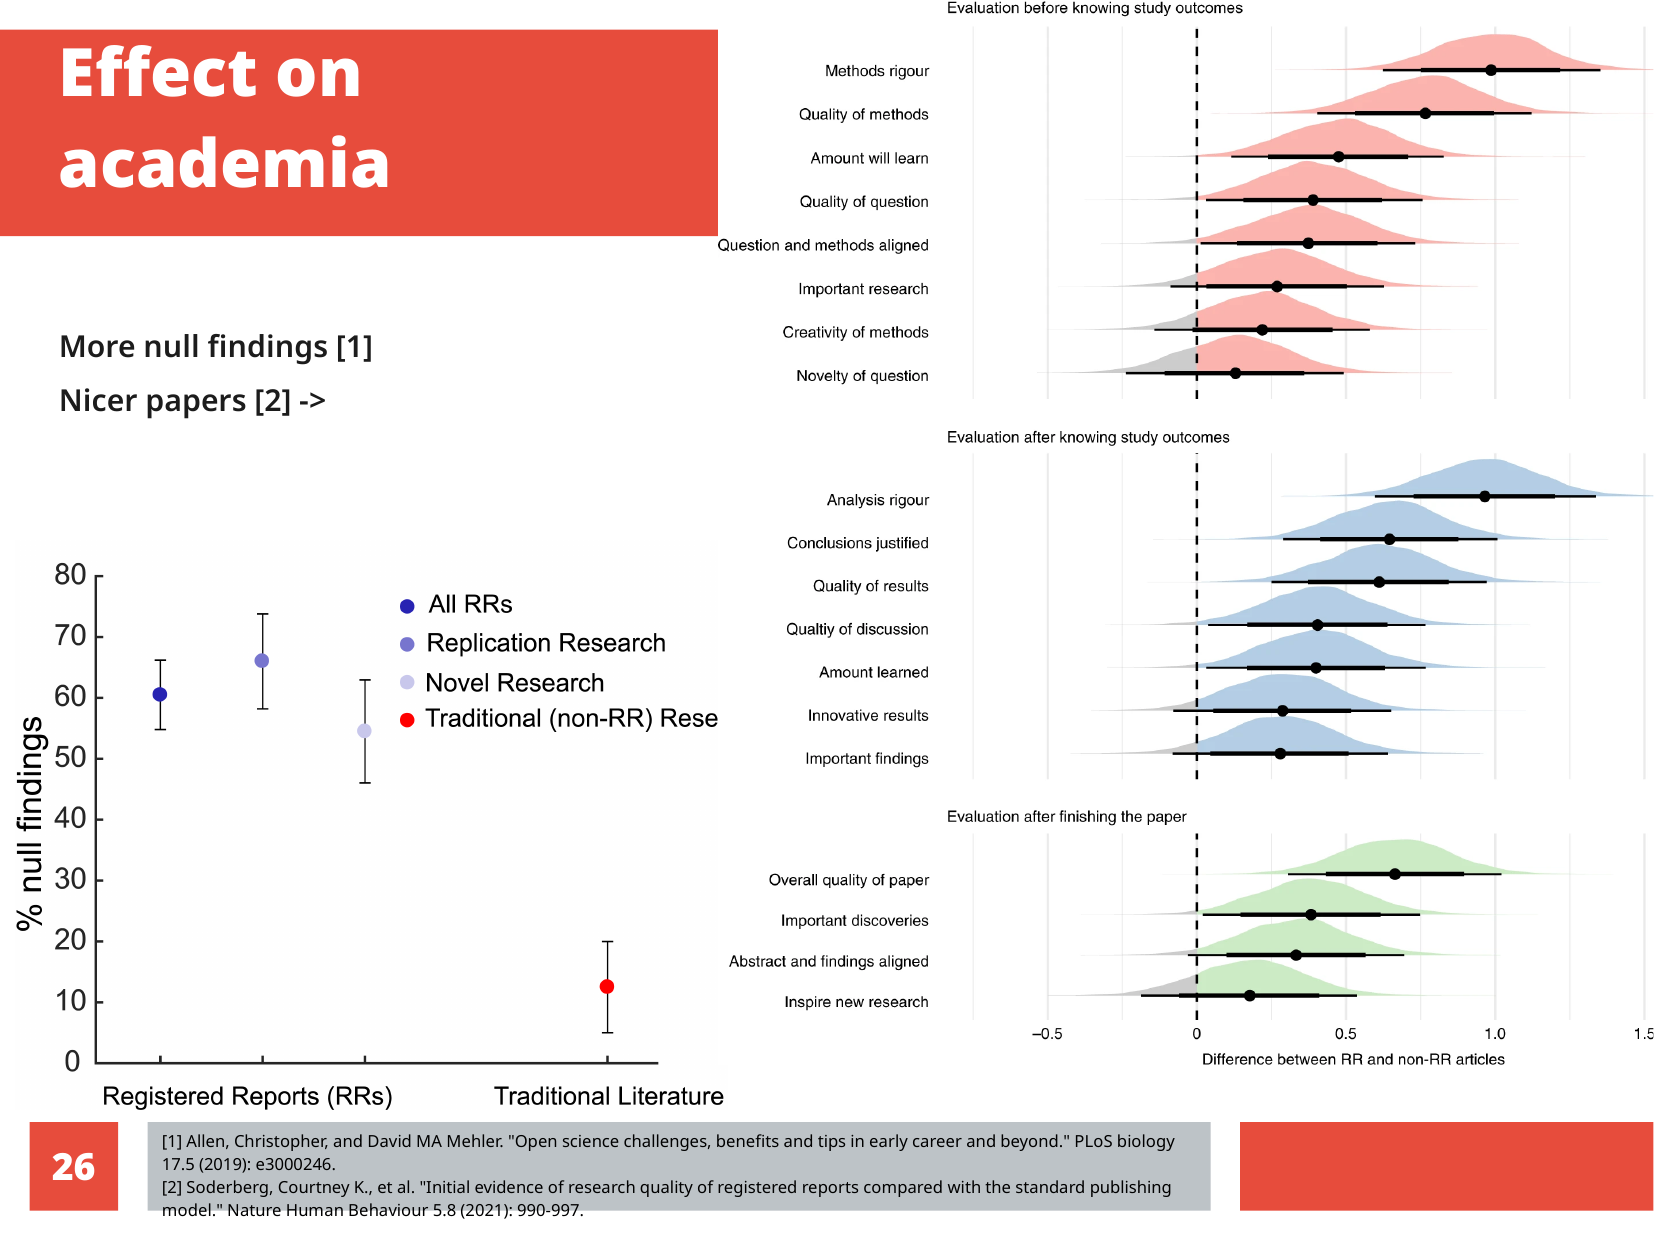

# Effect on academia
More null findings [1]
Nicer papers [2] ->
[1] Allen, Christopher, and David MA Mehler. "Open science challenges, benefits and tips in early career and beyond." PLoS biology 17.5 (2019): e3000246.
[2] Soderberg, Courtney K., et al. "Initial evidence of research quality of registered reports compared with the standard publishing model." Nature Human Behaviour 5.8 (2021): 990-997.
26